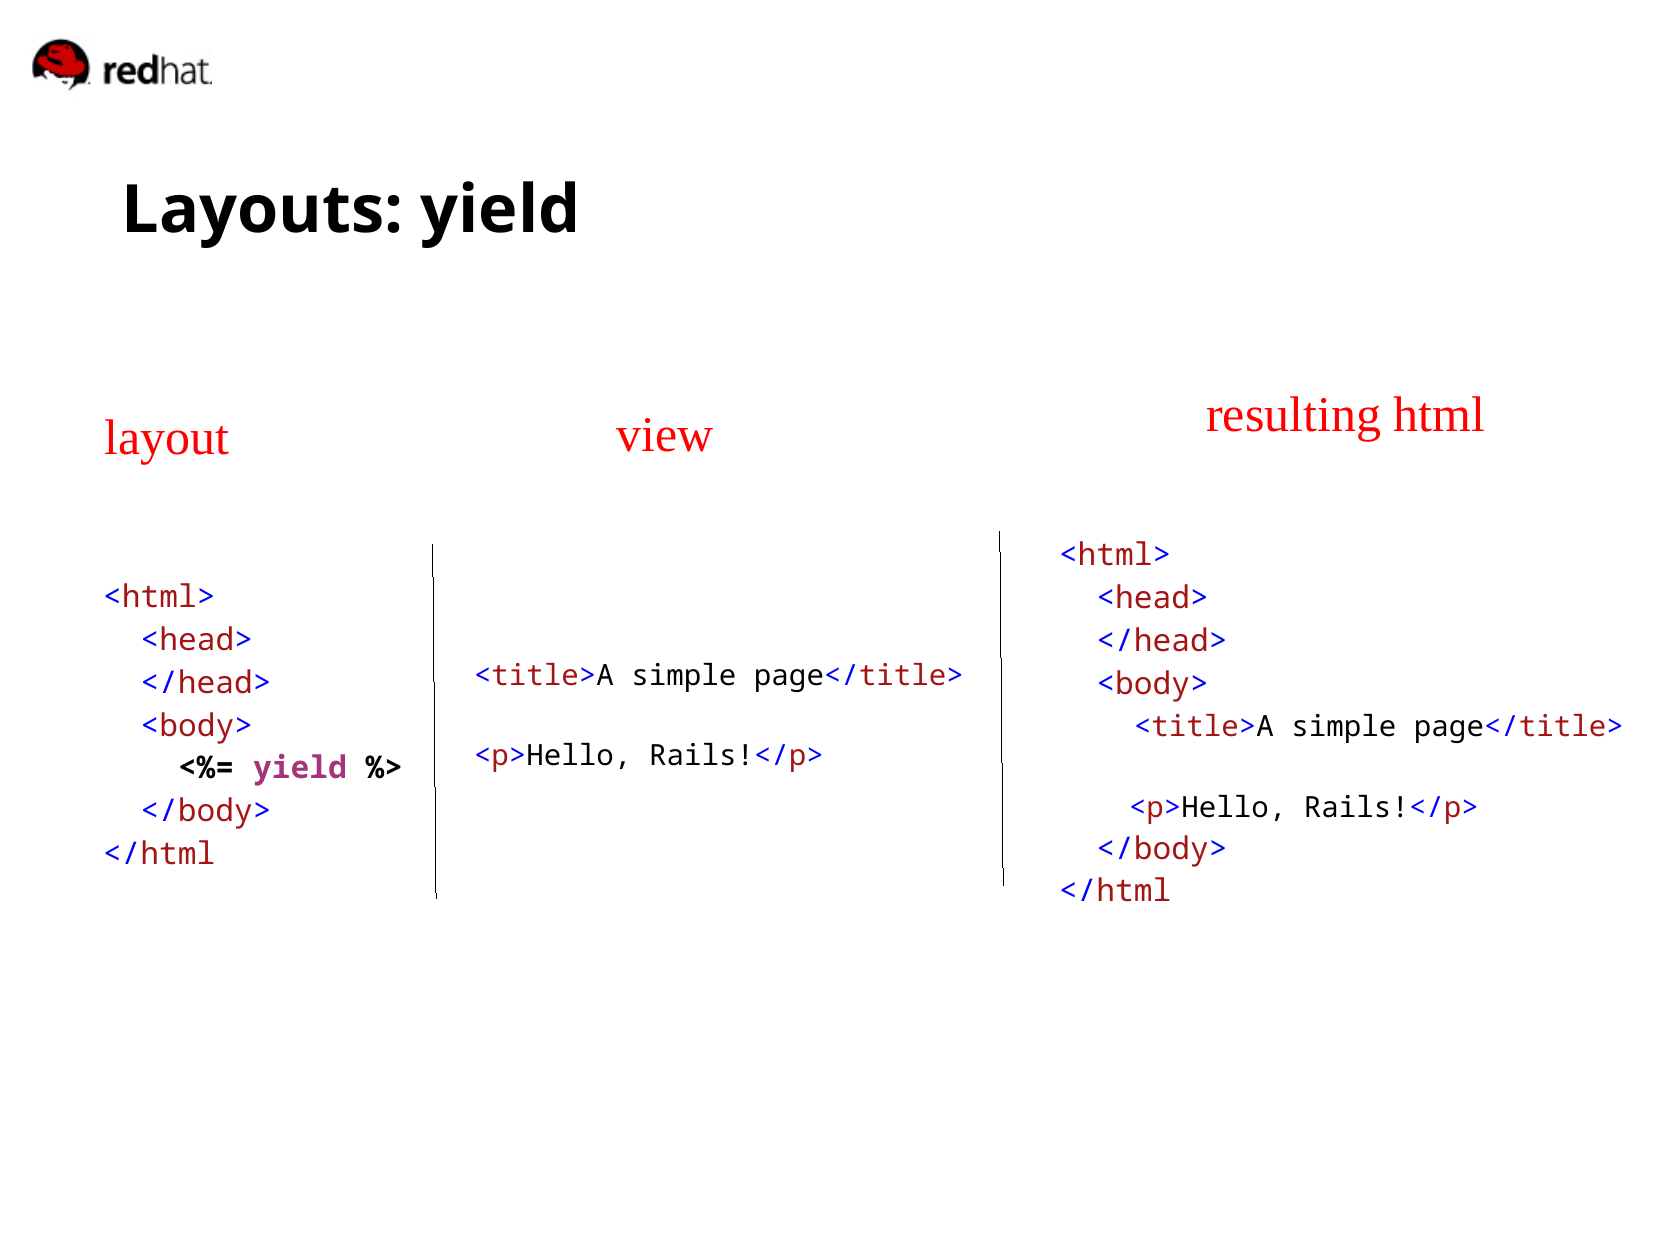

# Layouts: yield
resulting html
view
layout
<html>
 <head>
 </head>
 <body>
 <title>A simple page</title>
 <p>Hello, Rails!</p>
 </body>
</html
<html>
 <head>
 </head>
 <body>
 <%= yield %>
 </body>
</html
<title>A simple page</title>
<p>Hello, Rails!</p>